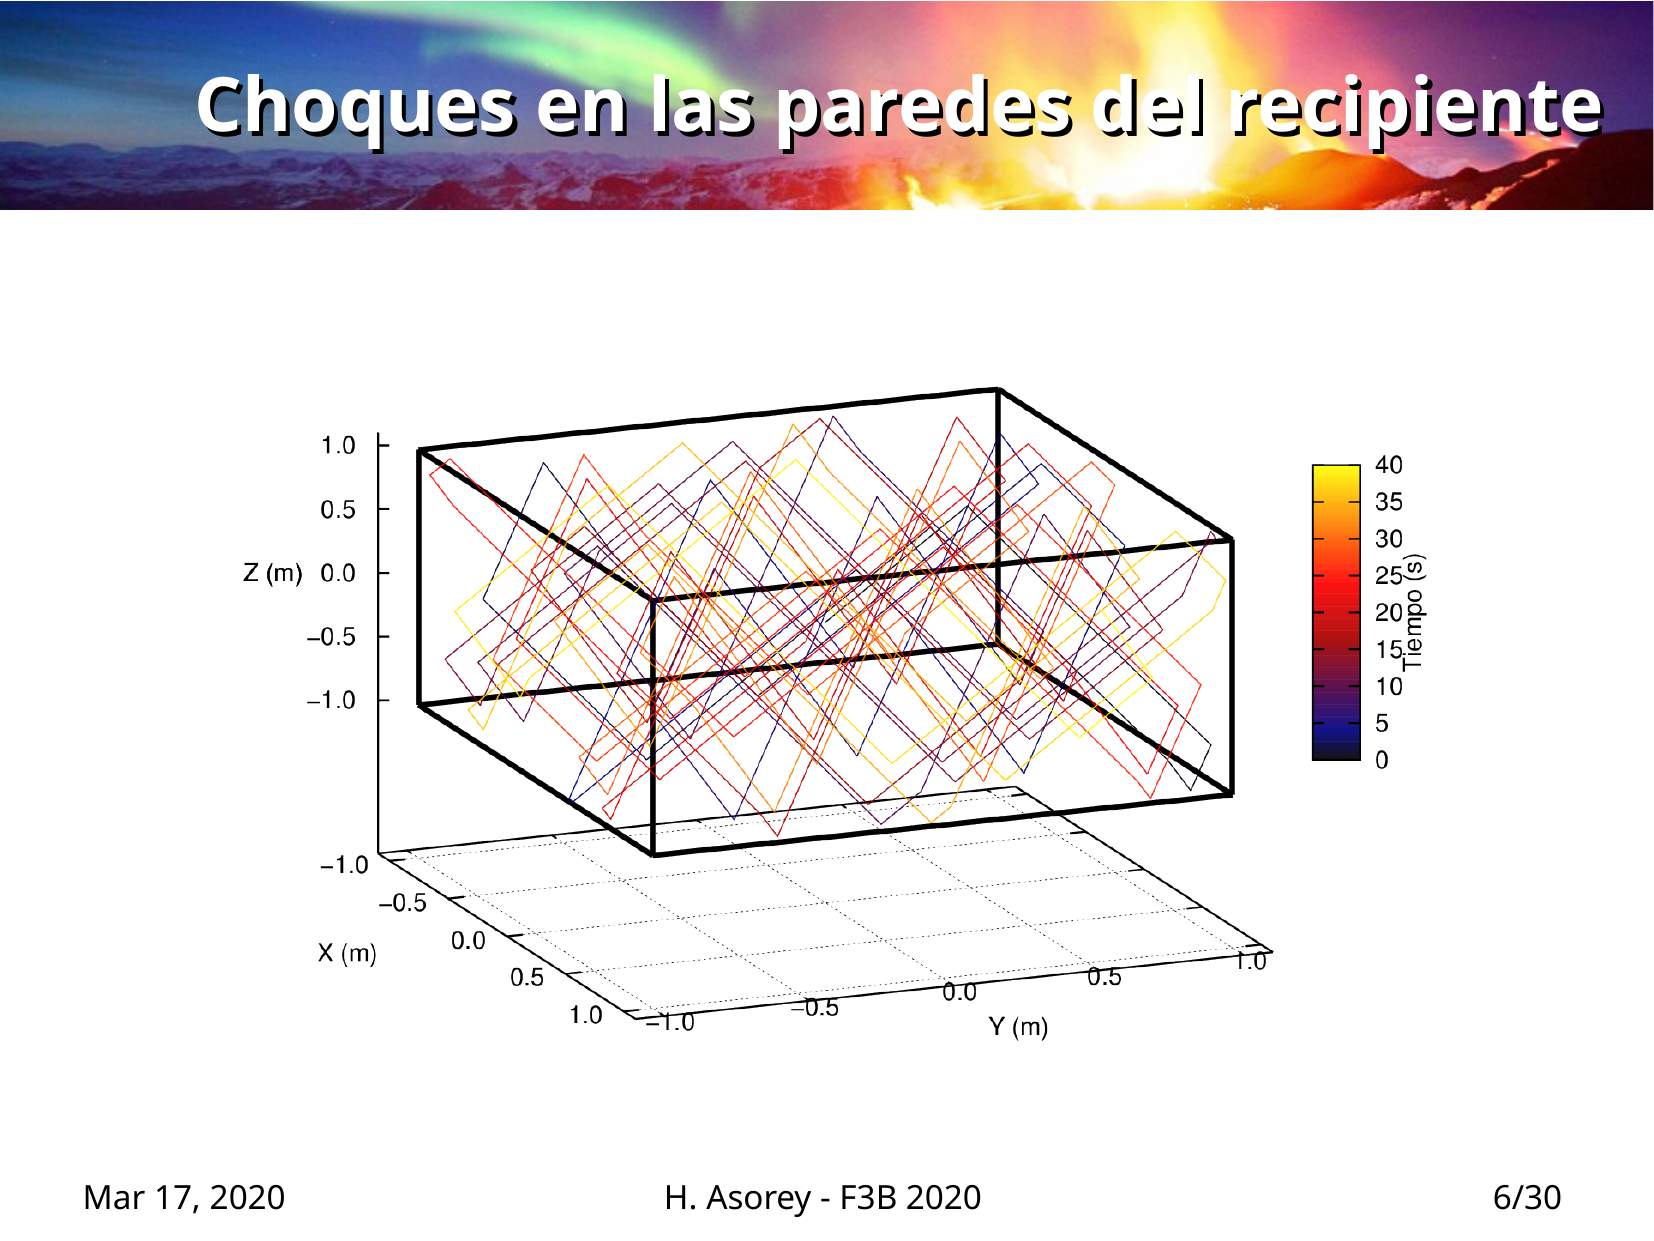

# Choques en las paredes del recipiente
Mar 17, 2020
H. Asorey - F3B 2020
6